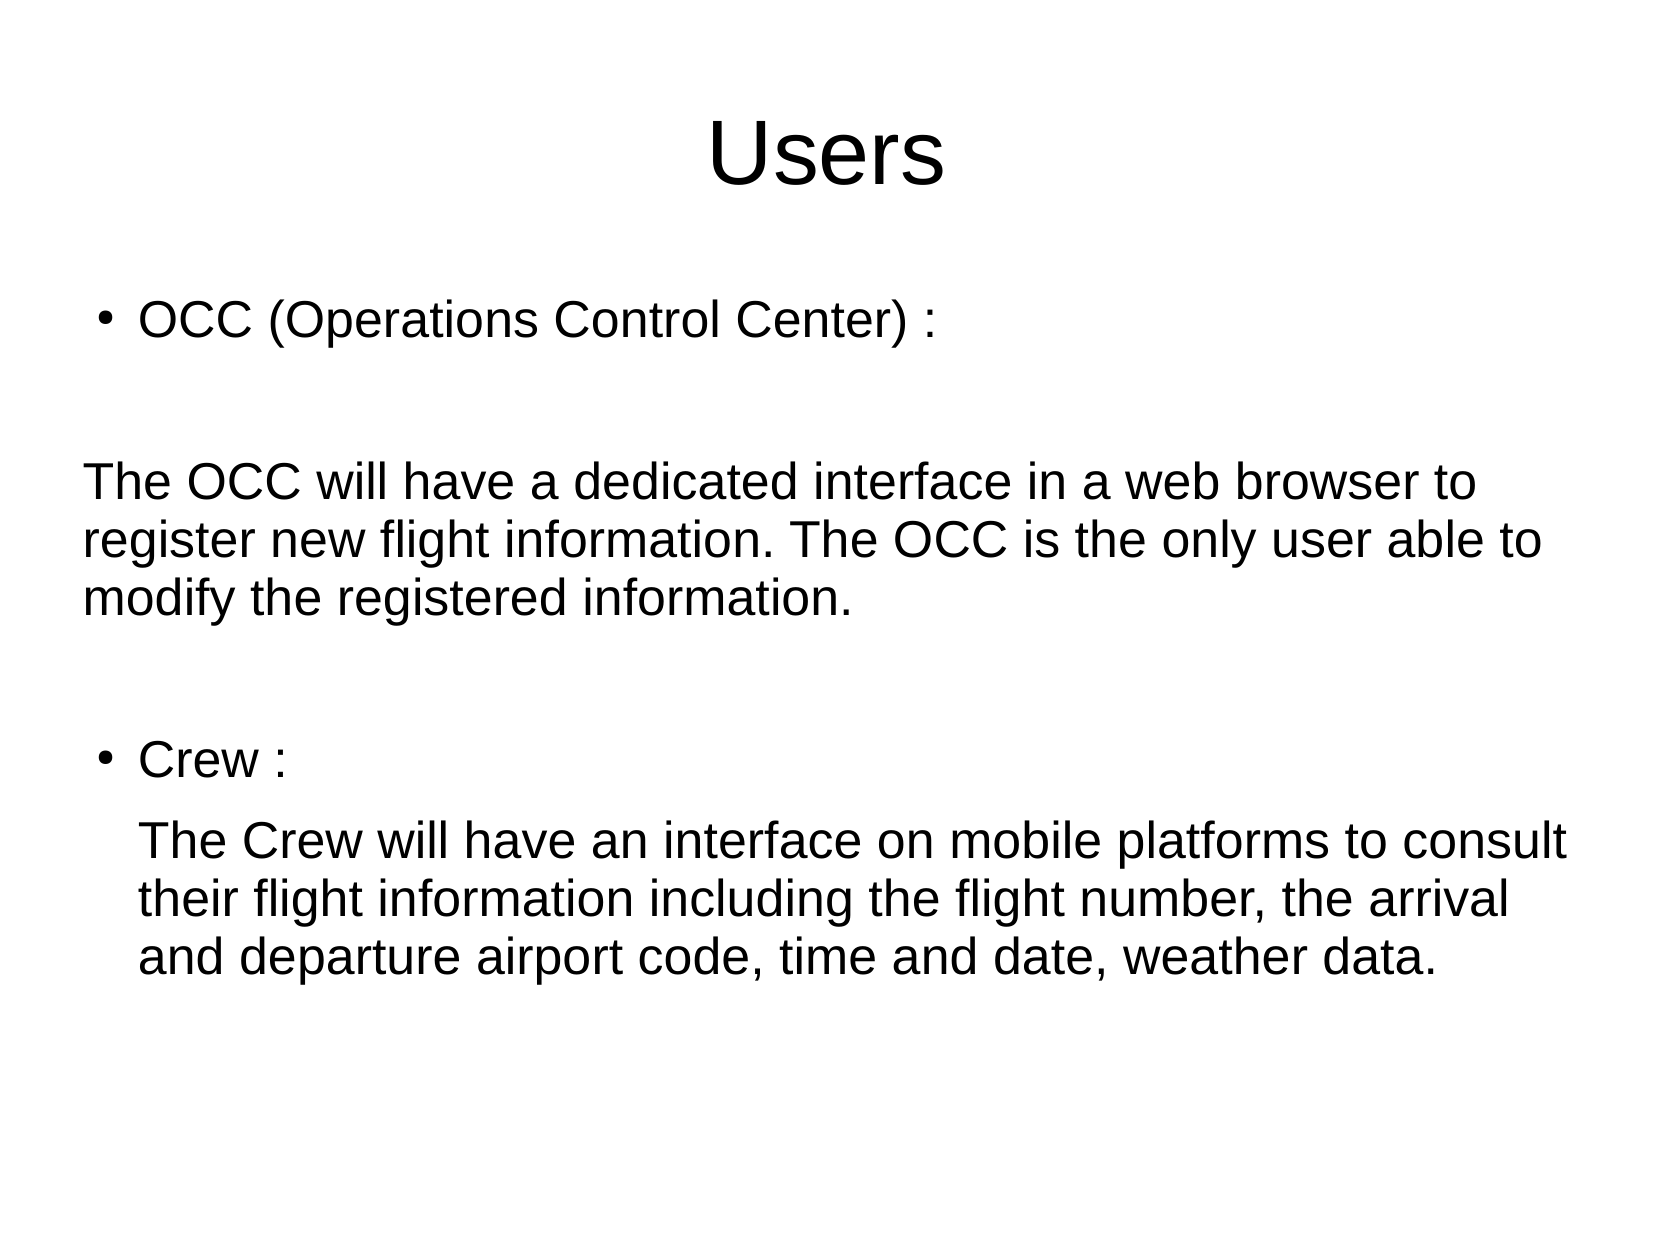

# Users
OCC (Operations Control Center) :
The OCC will have a dedicated interface in a web browser to register new flight information. The OCC is the only user able to modify the registered information.
Crew :
The Crew will have an interface on mobile platforms to consult their flight information including the flight number, the arrival and departure airport code, time and date, weather data.